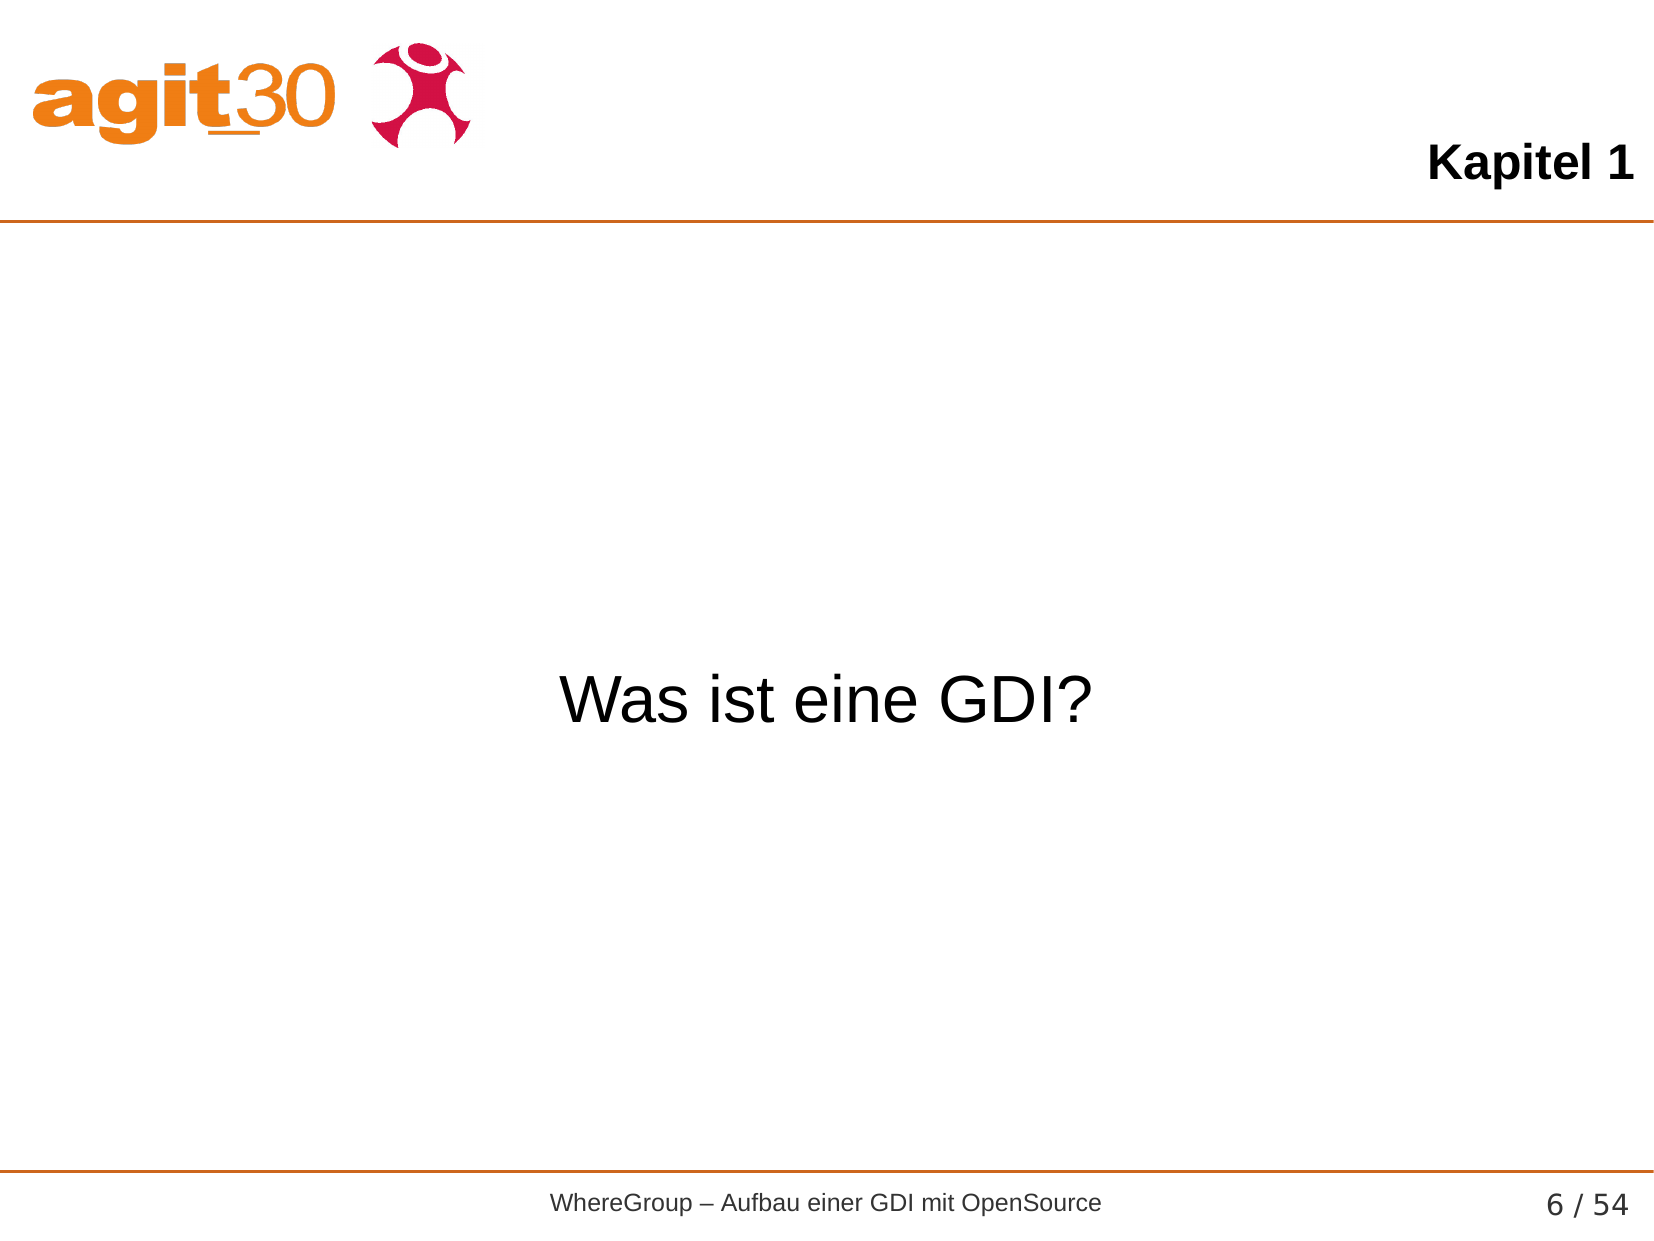

# Kapitel 1
Was ist eine GDI?